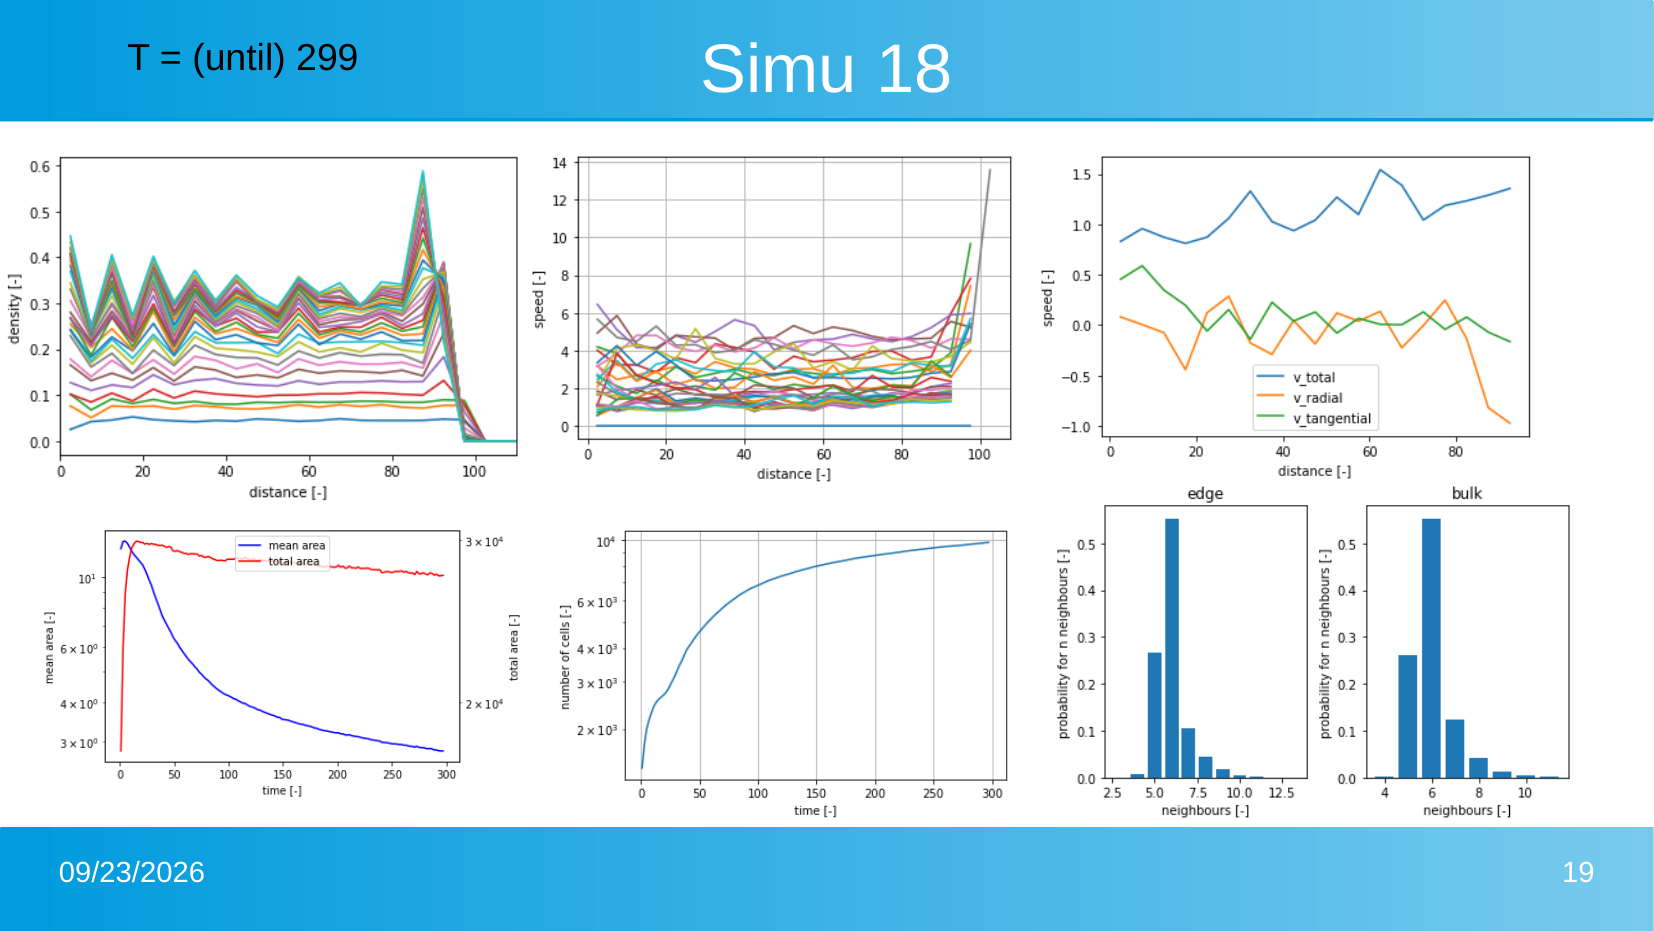

# Simu 18
T = (until) 299
19